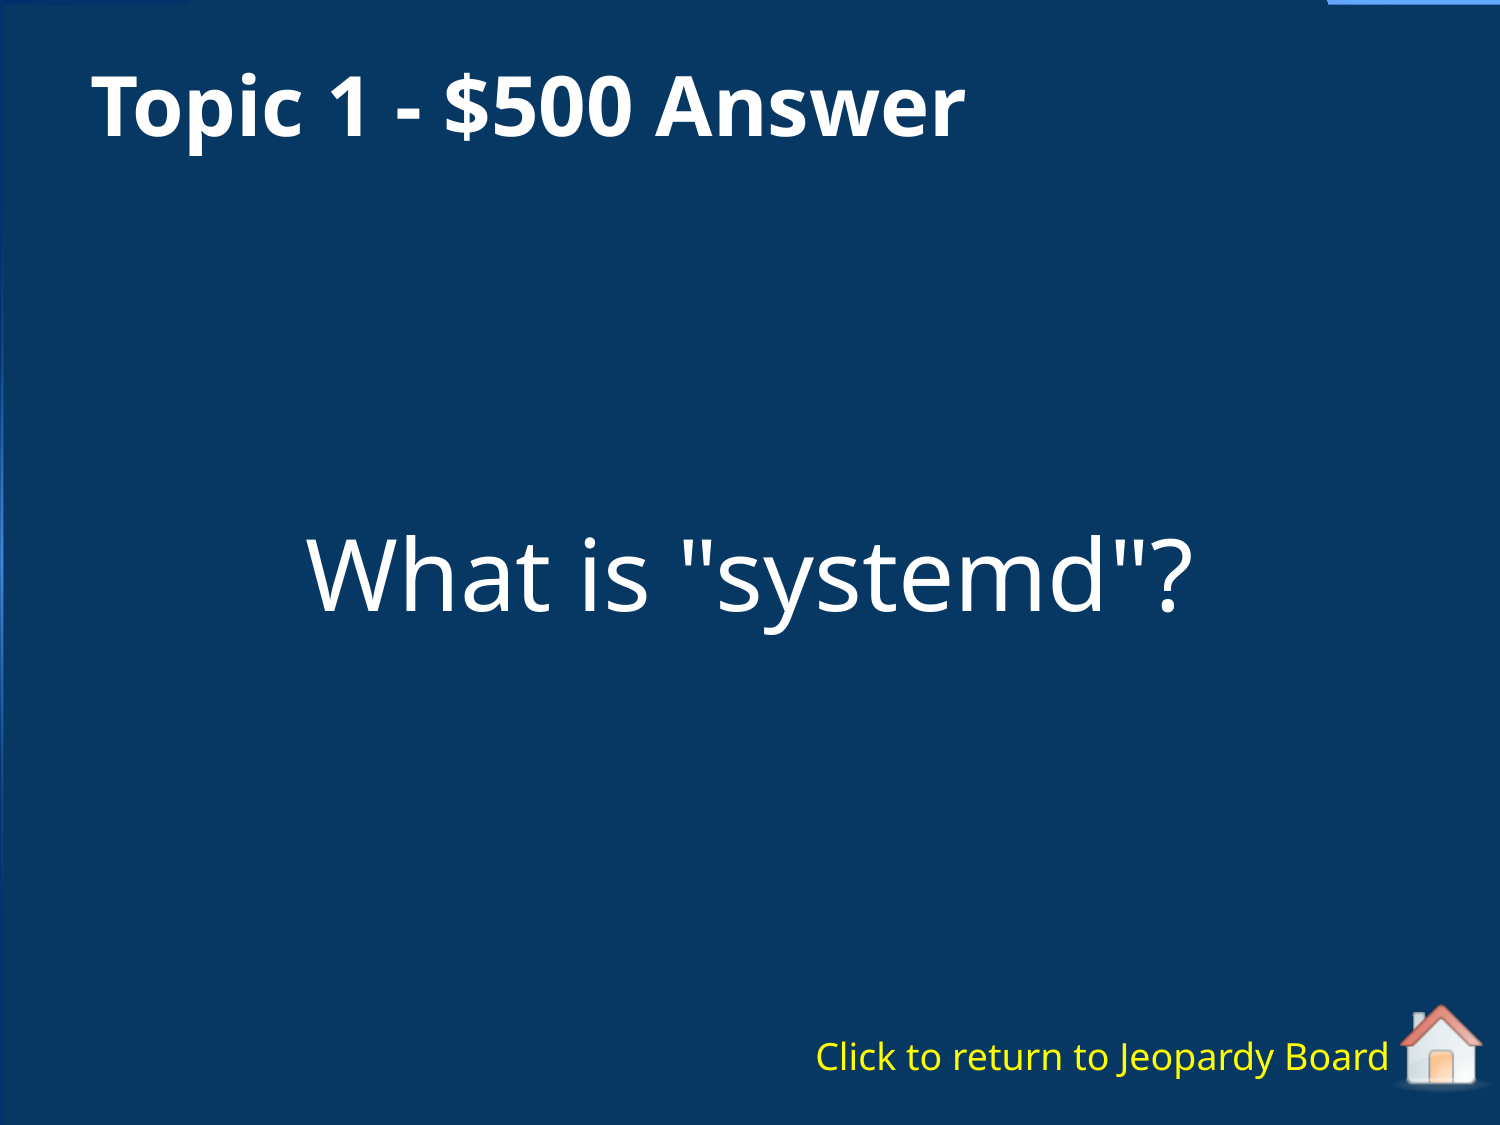

Topic 1 - $500 Answer
# What is "systemd"?
Click to return to Jeopardy Board